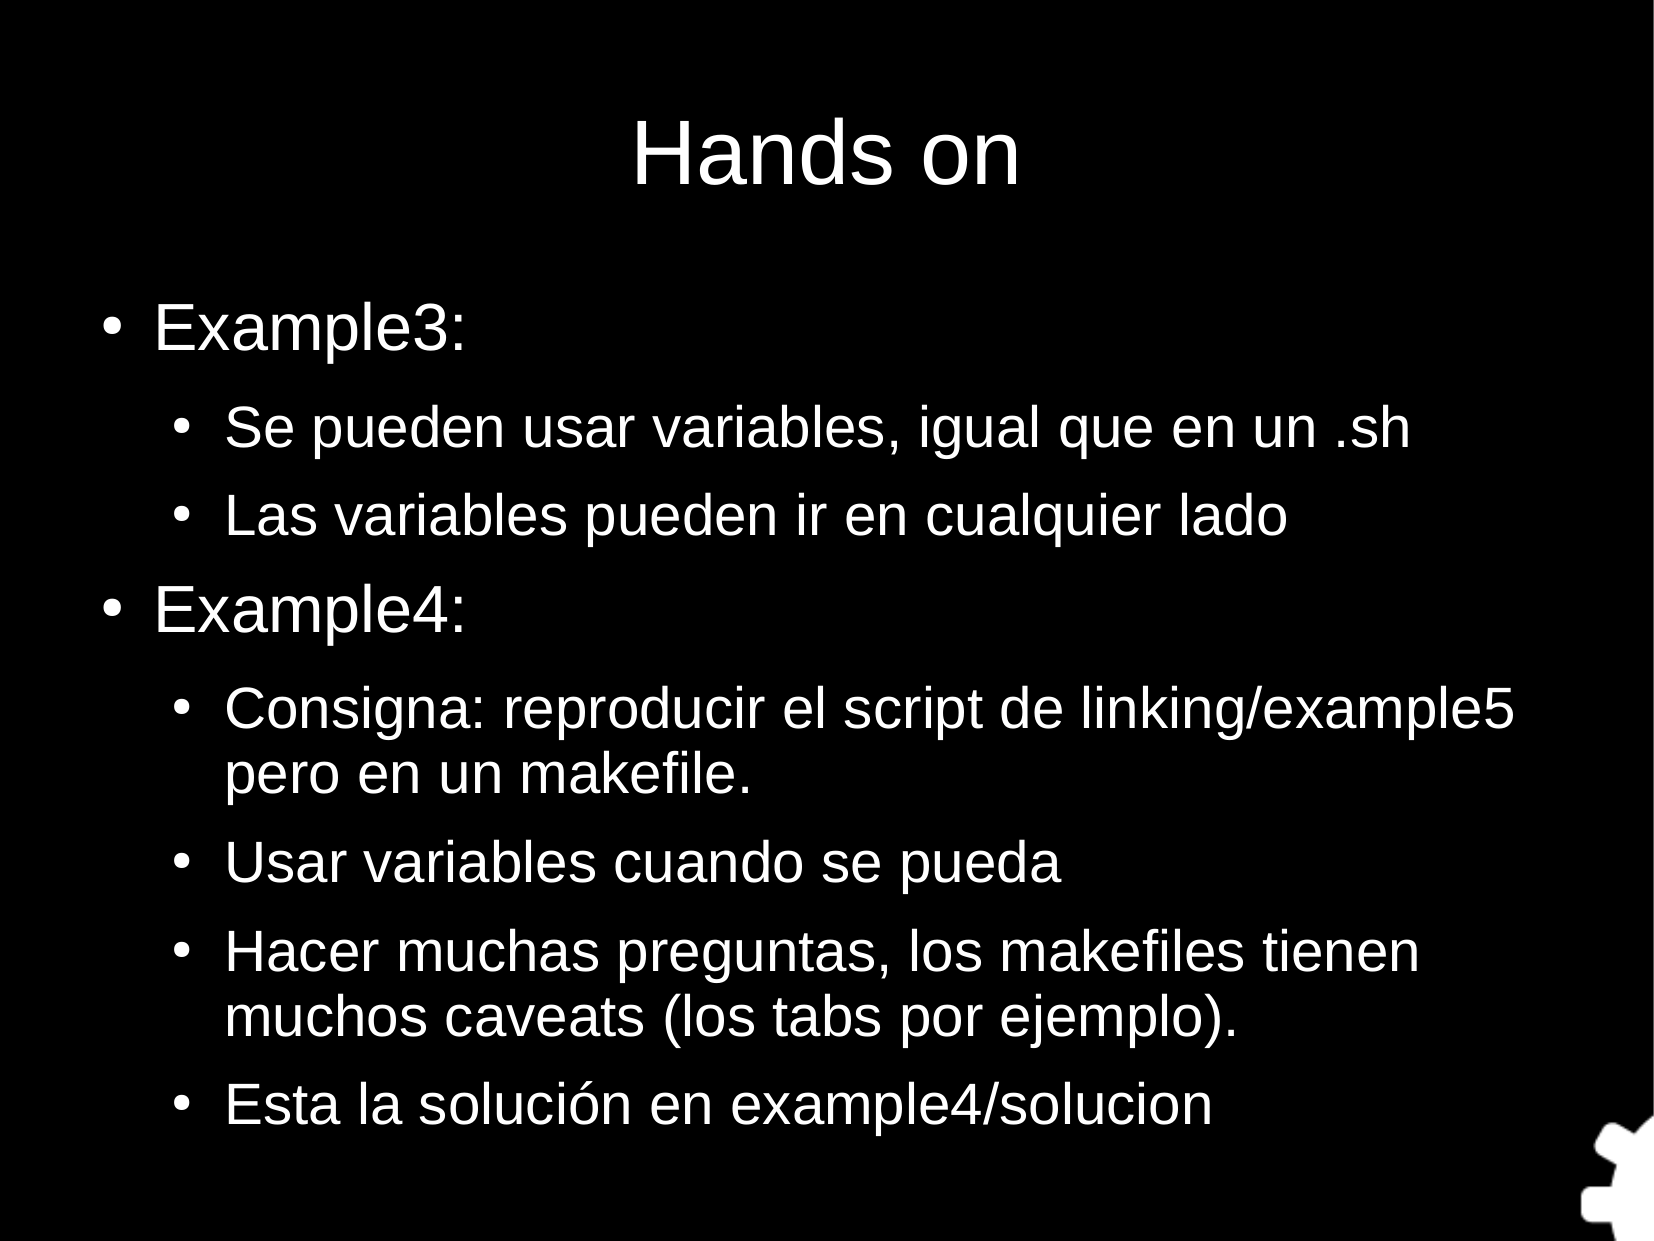

# Hands on
Example3:
Se pueden usar variables, igual que en un .sh
Las variables pueden ir en cualquier lado
Example4:
Consigna: reproducir el script de linking/example5 pero en un makefile.
Usar variables cuando se pueda
Hacer muchas preguntas, los makefiles tienen muchos caveats (los tabs por ejemplo).
Esta la solución en example4/solucion